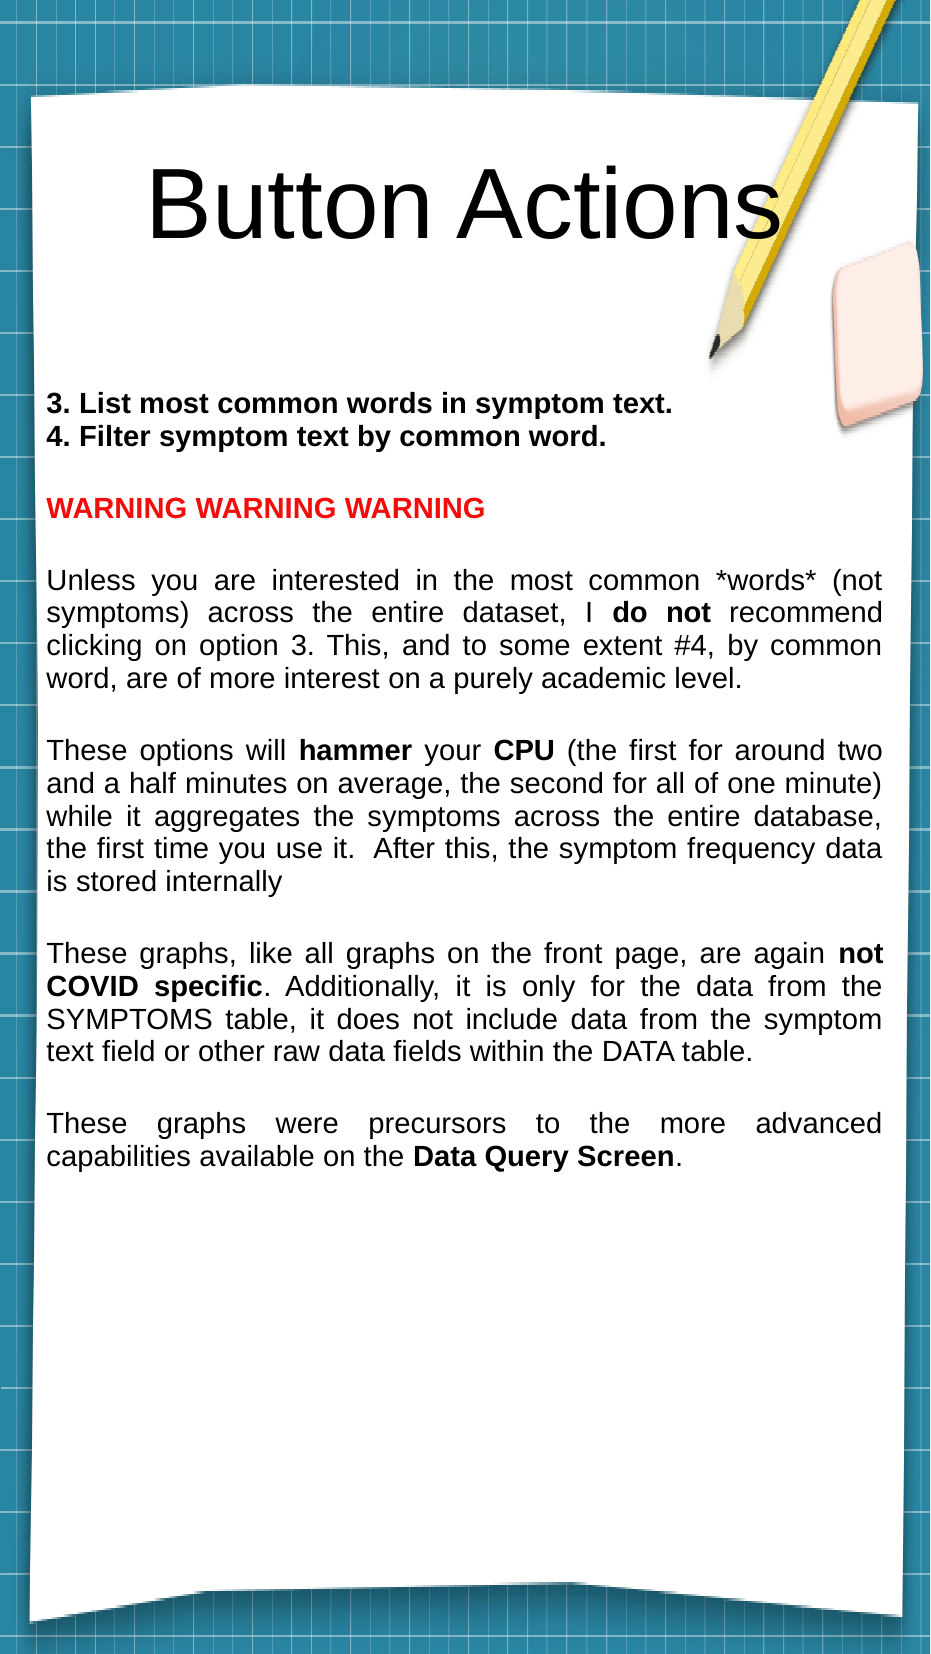

# Button Actions
3. List most common words in symptom text.
4. Filter symptom text by common word.
WARNING WARNING WARNING
Unless you are interested in the most common *words* (not symptoms) across the entire dataset, I do not recommend clicking on option 3. This, and to some extent #4, by common word, are of more interest on a purely academic level.
These options will hammer your CPU (the first for around two and a half minutes on average, the second for all of one minute) while it aggregates the symptoms across the entire database, the first time you use it. After this, the symptom frequency data is stored internally
These graphs, like all graphs on the front page, are again not COVID specific. Additionally, it is only for the data from the SYMPTOMS table, it does not include data from the symptom text field or other raw data fields within the DATA table.
These graphs were precursors to the more advanced capabilities available on the Data Query Screen.